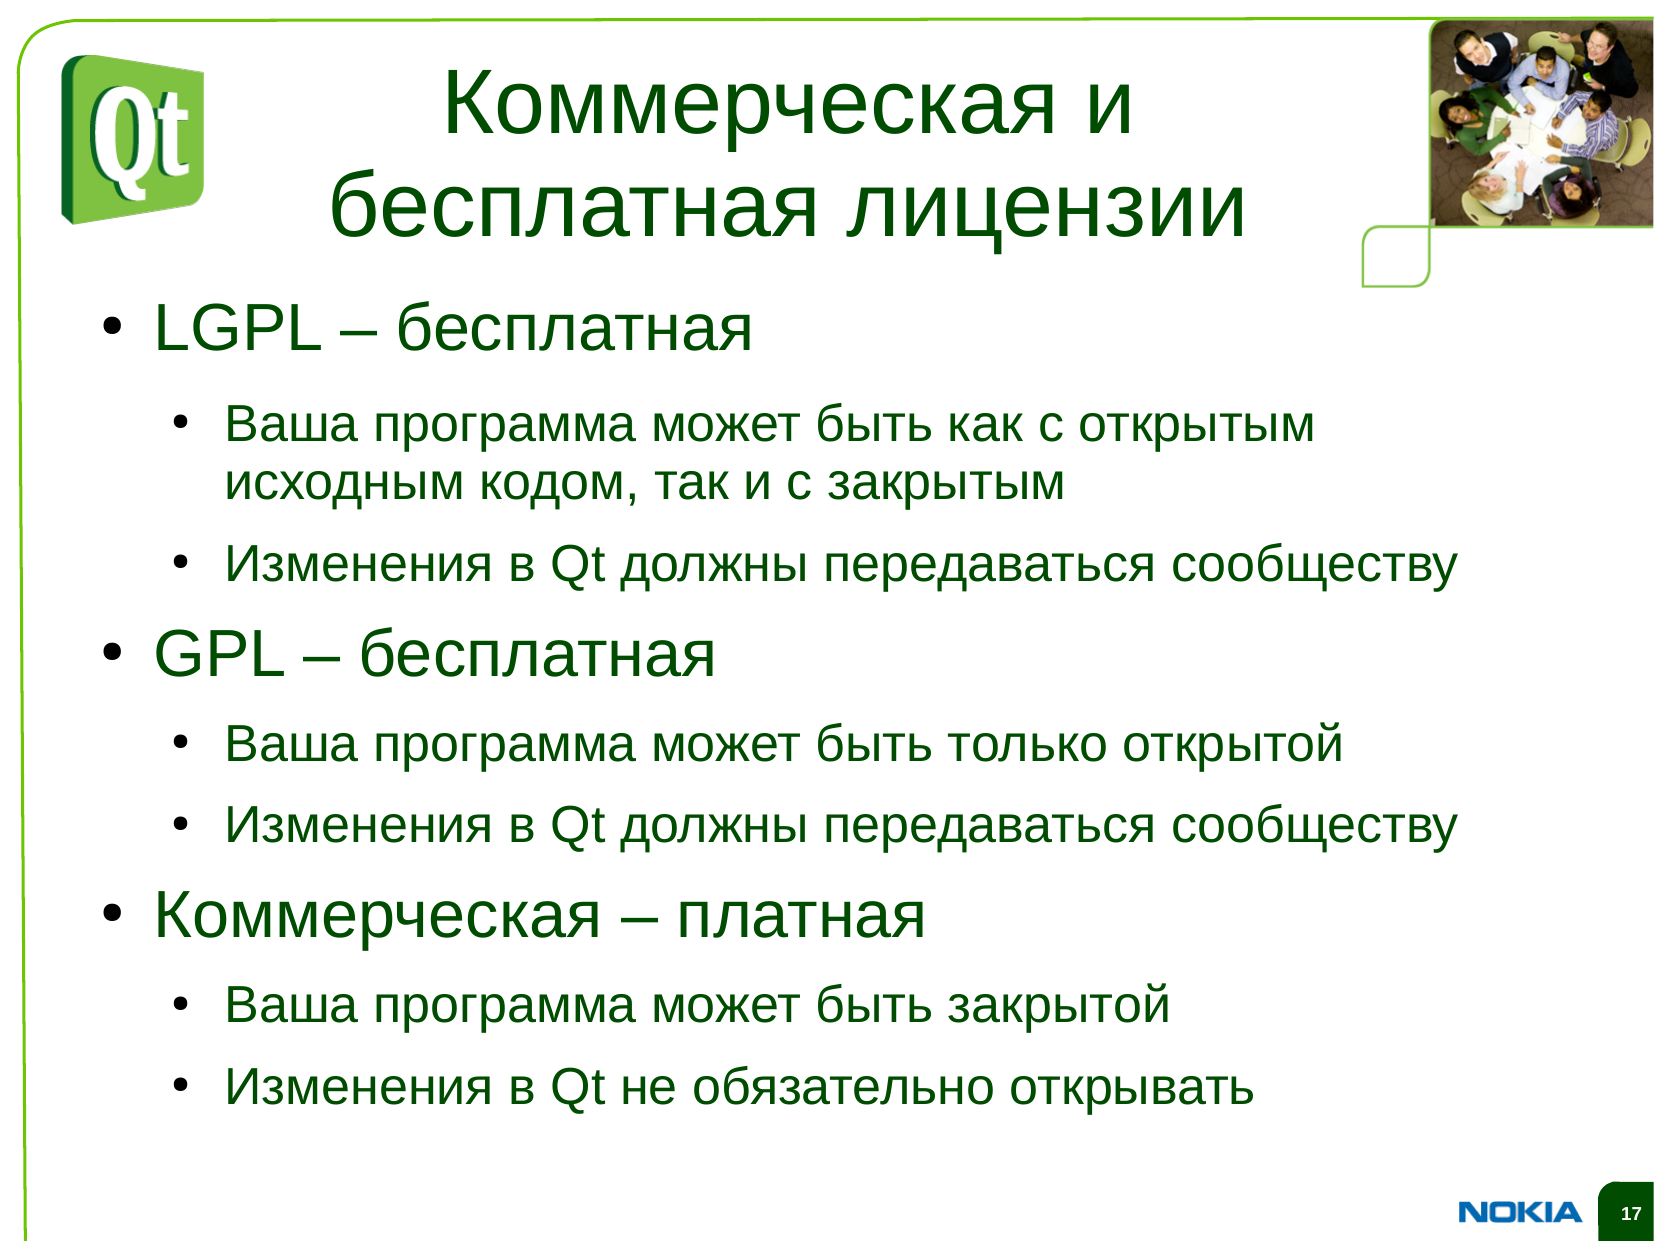

# Коммерческая и бесплатная лицензии
LGPL – бесплатная
Ваша программа может быть как с открытым исходным кодом, так и с закрытым
Изменения в Qt должны передаваться сообществу
GPL – бесплатная
Ваша программа может быть только открытой
Изменения в Qt должны передаваться сообществу
Коммерческая – платная
Ваша программа может быть закрытой
Изменения в Qt не обязательно открывать